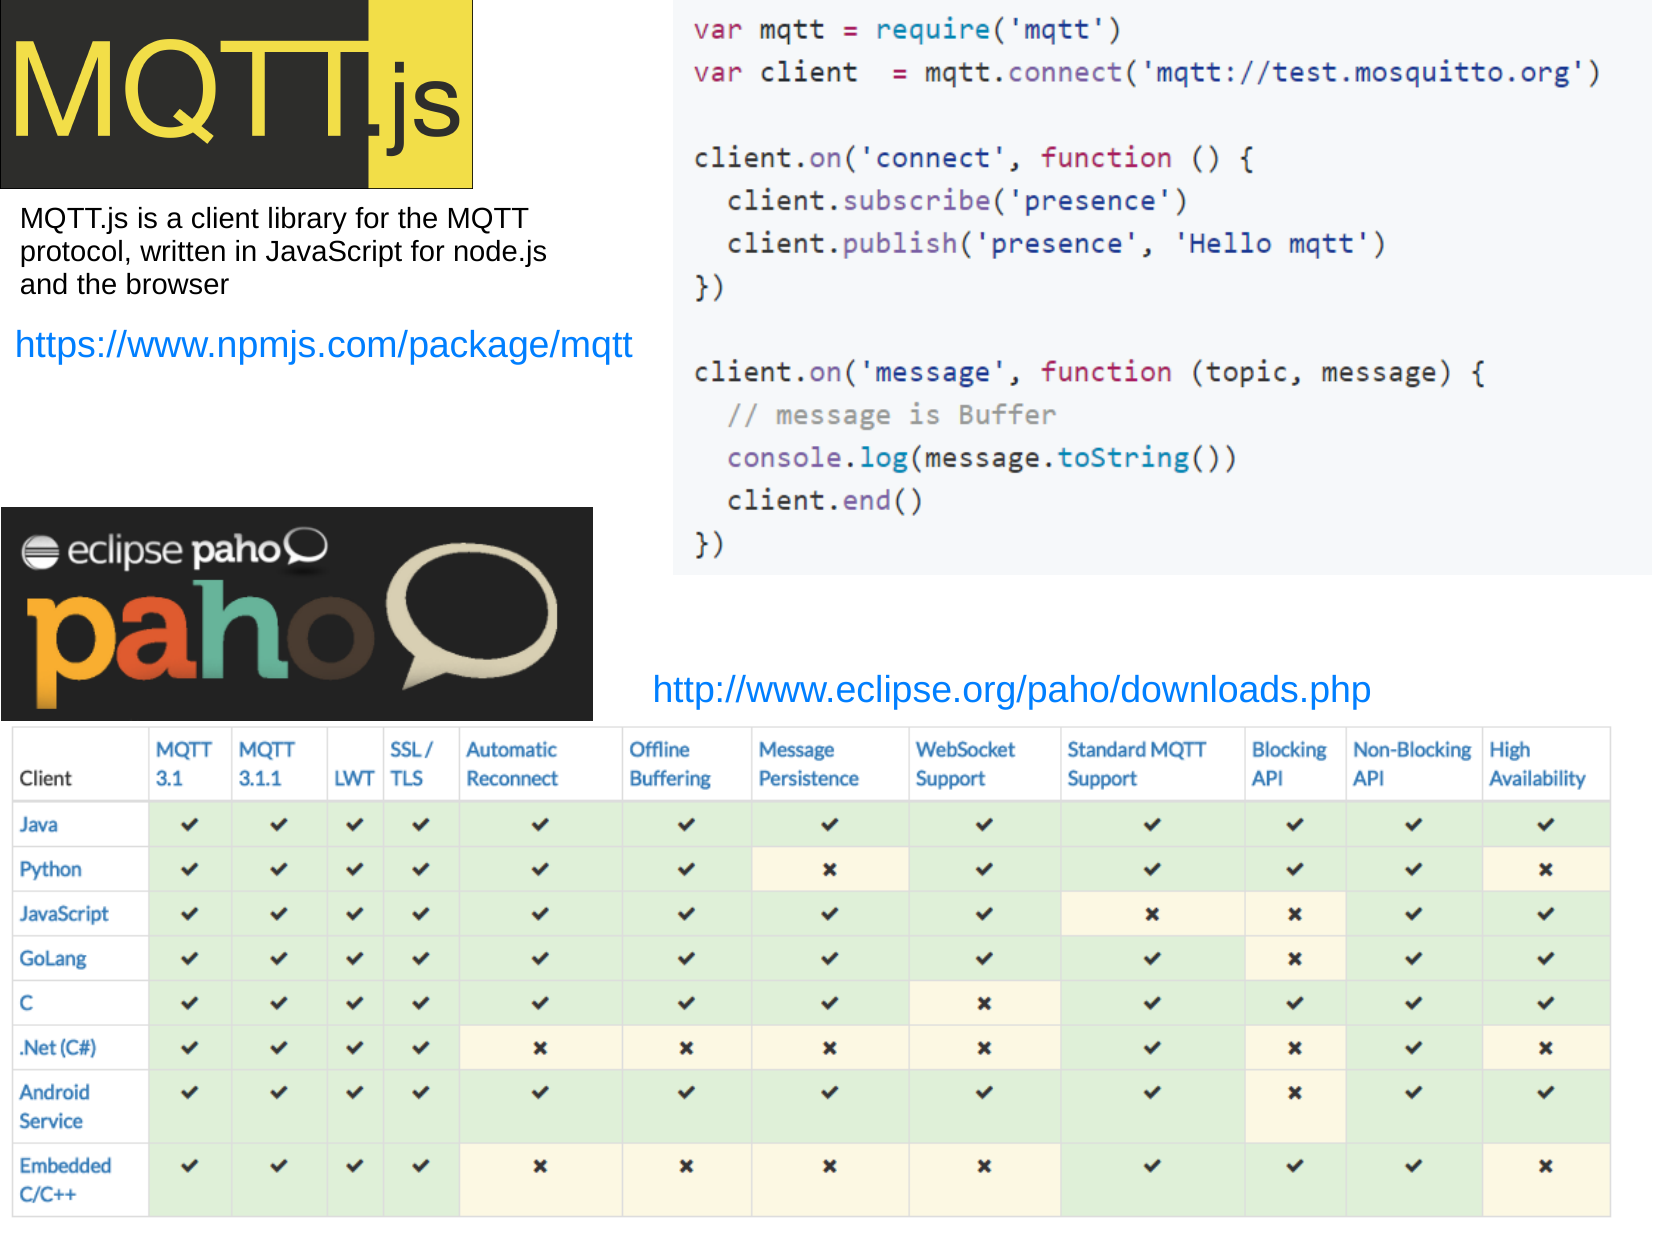

MQTT.js is a client library for the MQTT protocol, written in JavaScript for node.js and the browser
https://www.npmjs.com/package/mqtt
http://www.eclipse.org/paho/downloads.php